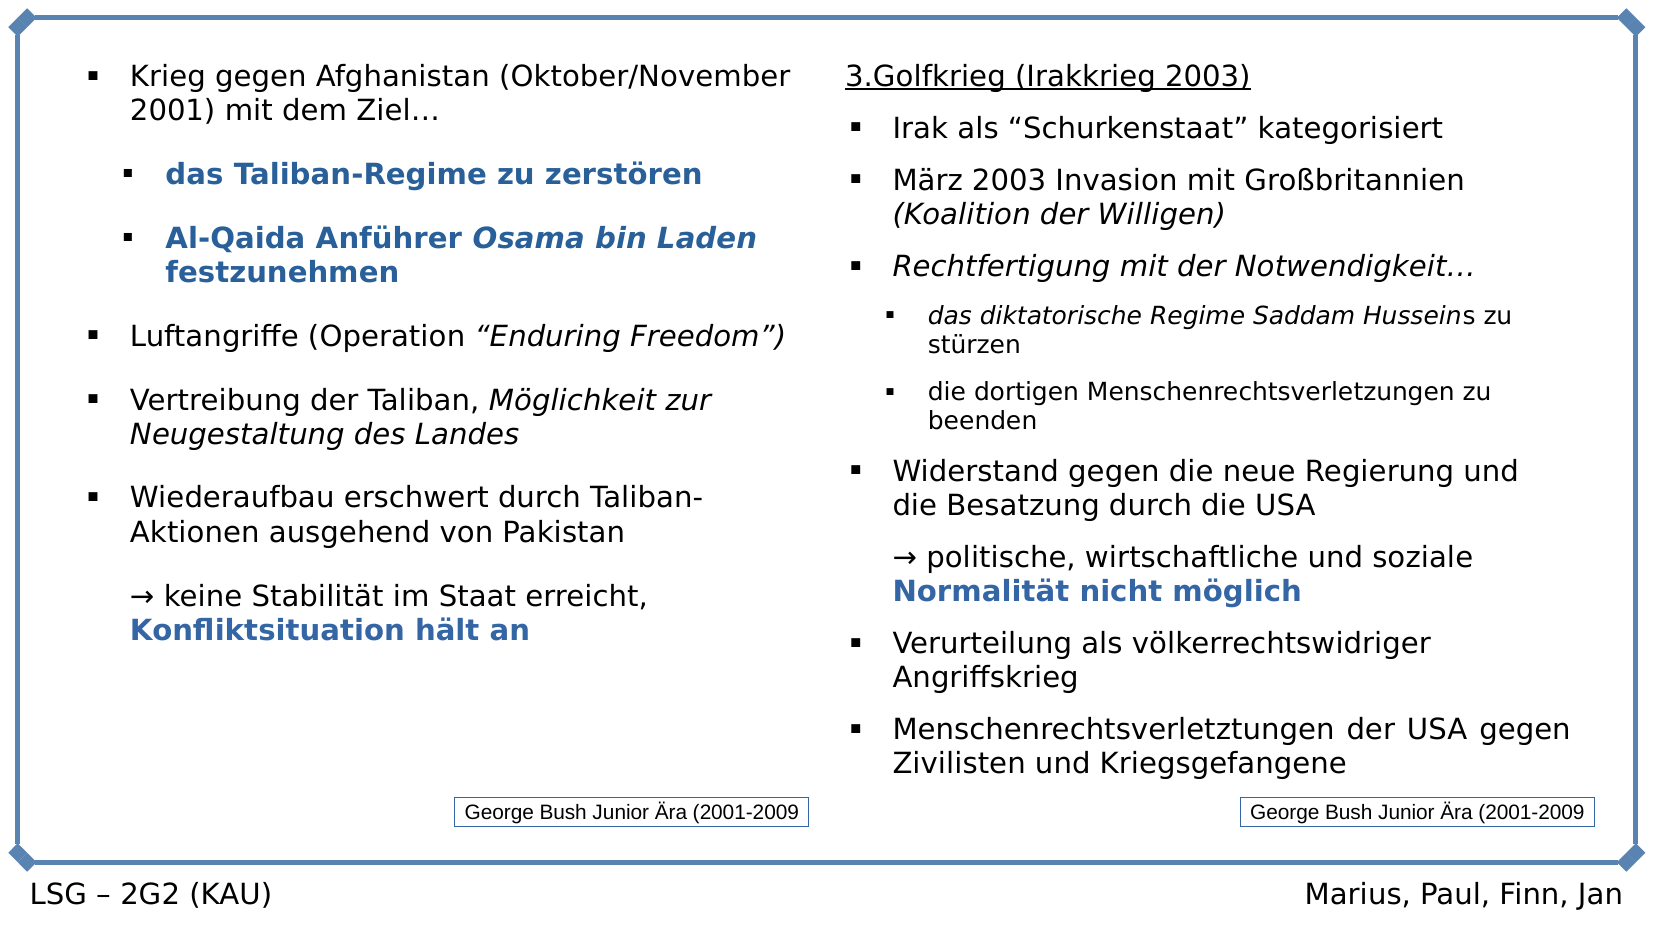

# Krieg gegen Afghanistan (Oktober/November 2001) mit dem Ziel…
das Taliban-Regime zu zerstören
Al-Qaida Anführer Osama bin Laden festzunehmen
Luftangriffe (Operation “Enduring Freedom”)
Vertreibung der Taliban, Möglichkeit zur Neugestaltung des Landes
Wiederaufbau erschwert durch Taliban-Aktionen ausgehend von Pakistan
→ keine Stabilität im Staat erreicht, Konfliktsituation hält an
3.Golfkrieg (Irakkrieg 2003)
Irak als “Schurkenstaat” kategorisiert
März 2003 Invasion mit Großbritannien (Koalition der Willigen)
Rechtfertigung mit der Notwendigkeit…
das diktatorische Regime Saddam Husseins zu stürzen
die dortigen Menschenrechtsverletzungen zu beenden
Widerstand gegen die neue Regierung und die Besatzung durch die USA
→ politische, wirtschaftliche und soziale Normalität nicht möglich
Verurteilung als völkerrechtswidriger Angriffskrieg
Menschenrechtsverletztungen der USA gegen Zivilisten und Kriegsgefangene
George Bush Junior Ära (2001-2009
George Bush Junior Ära (2001-2009